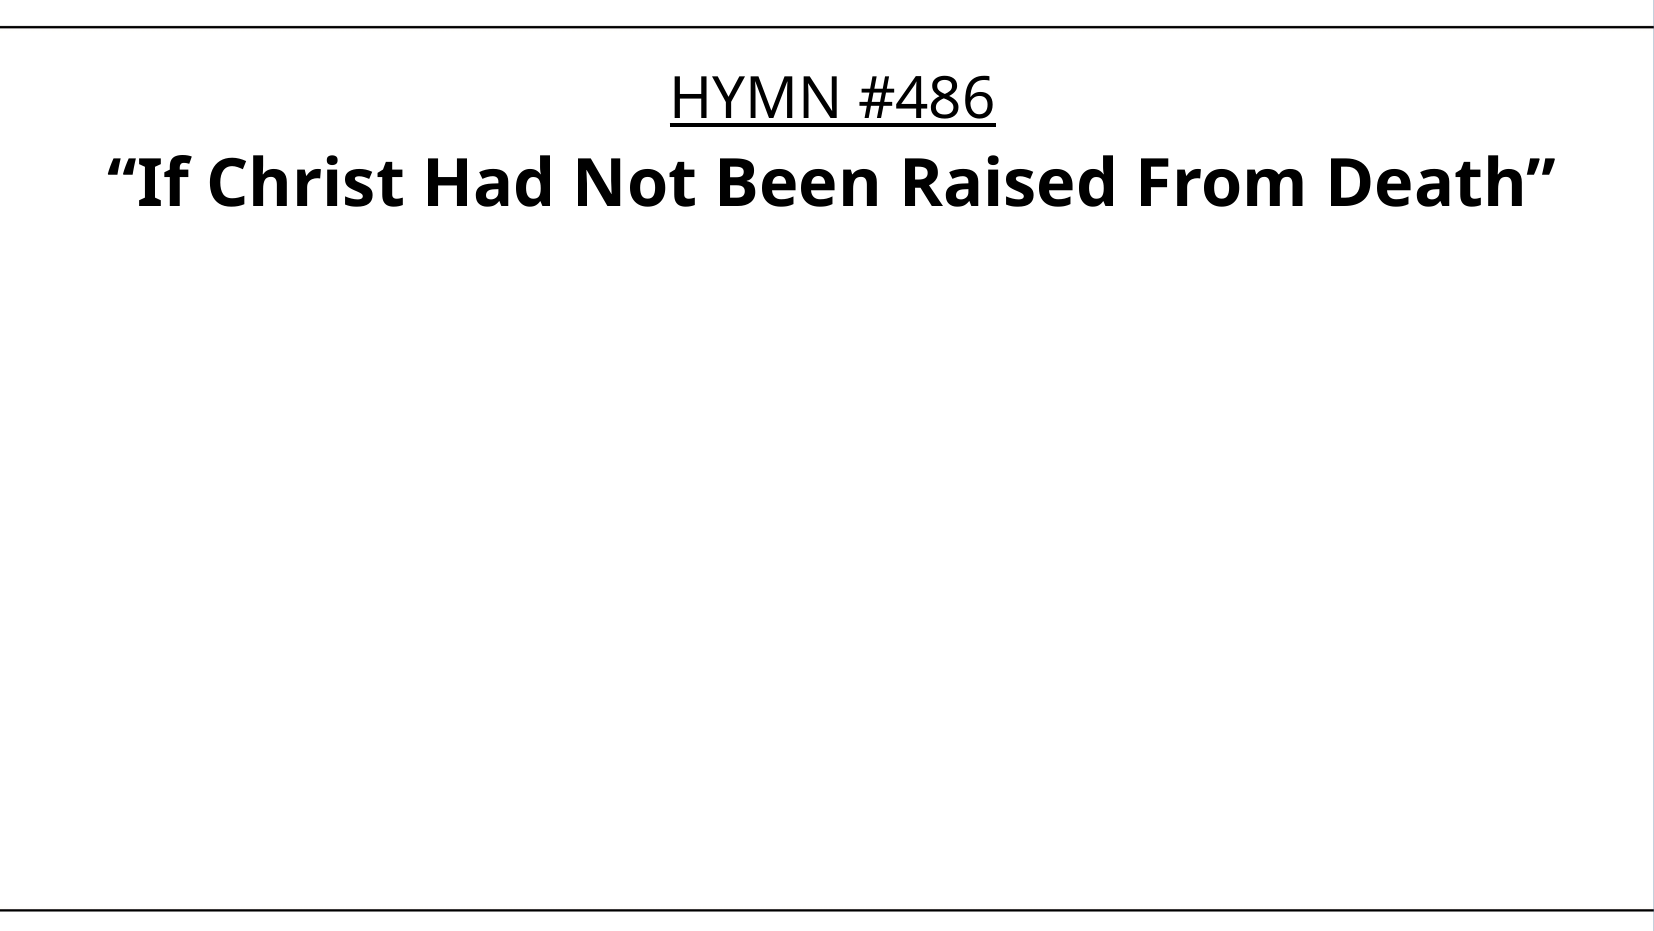

HYMN #486
“If Christ Had Not Been Raised From Death”